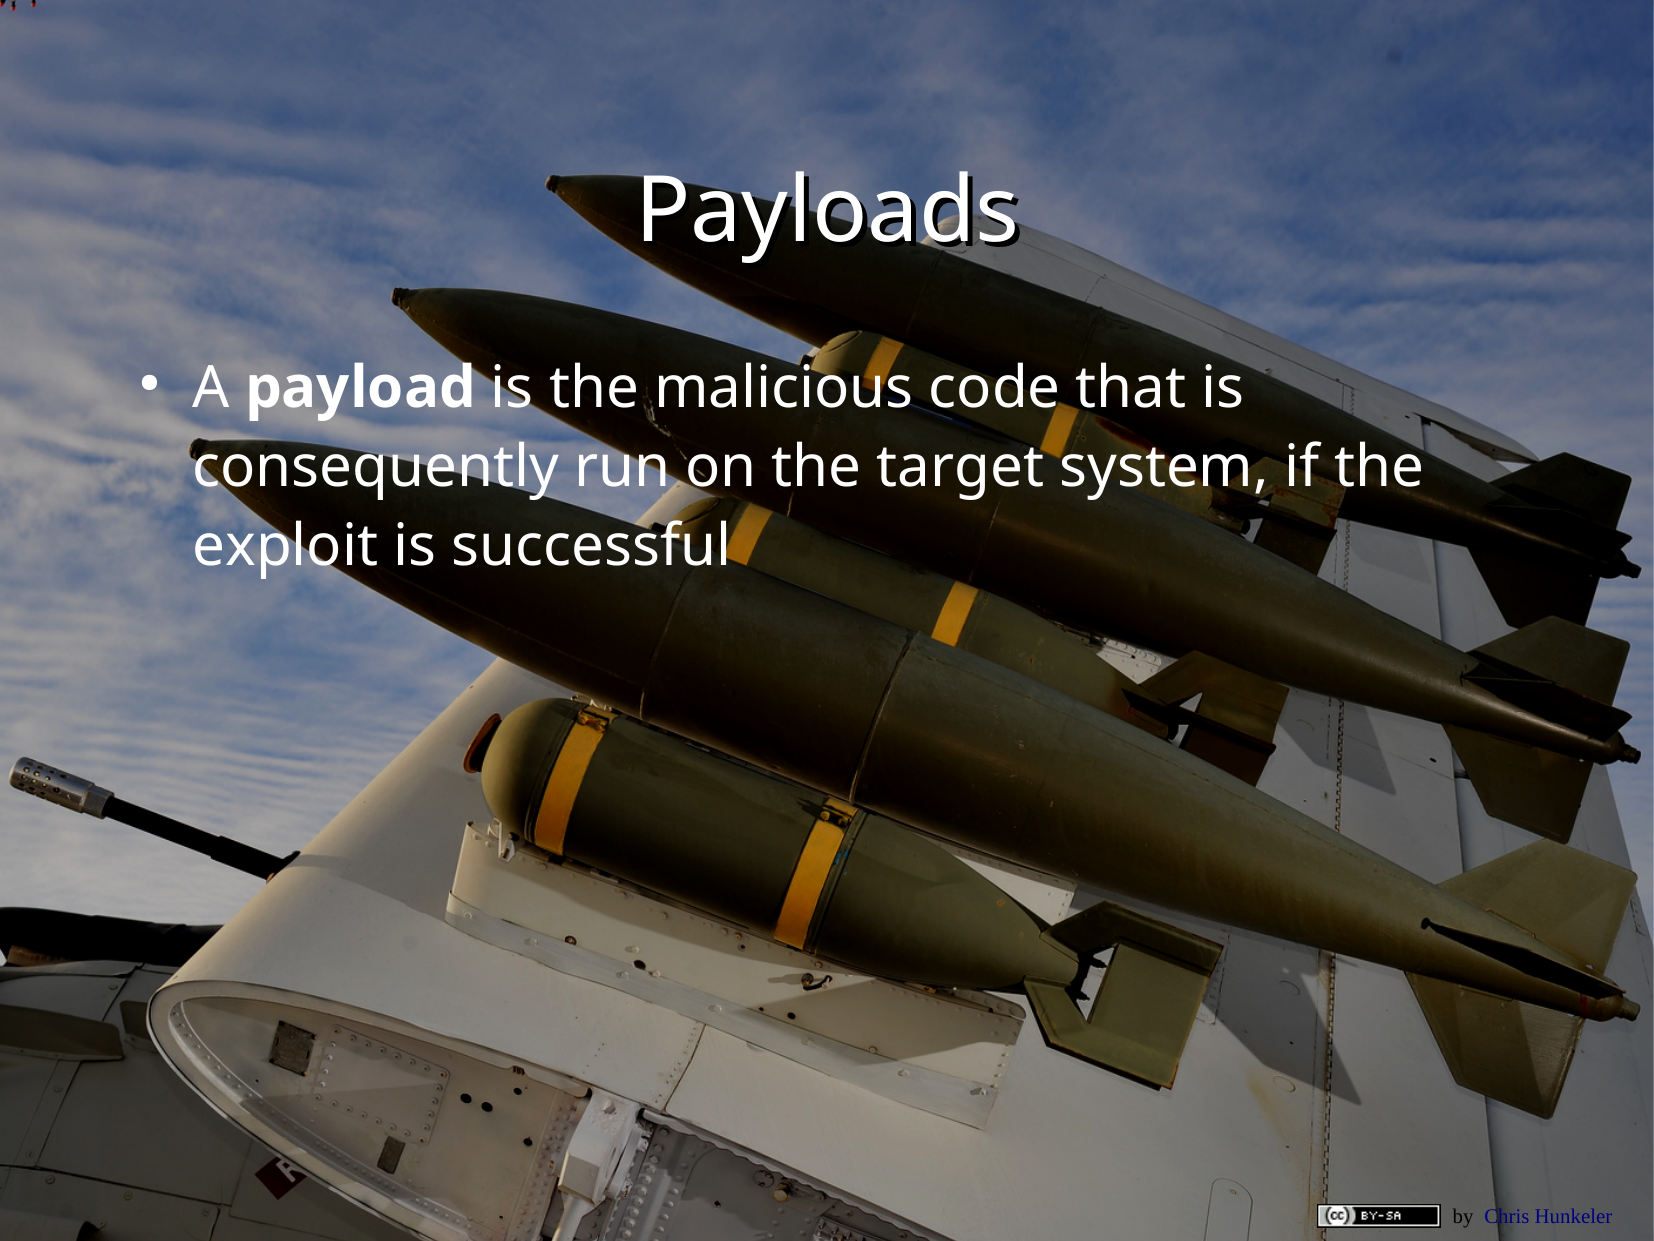

# Payloads
A payload is the malicious code that is consequently run on the target system, if the exploit is successful
by  Chris Hunkeler